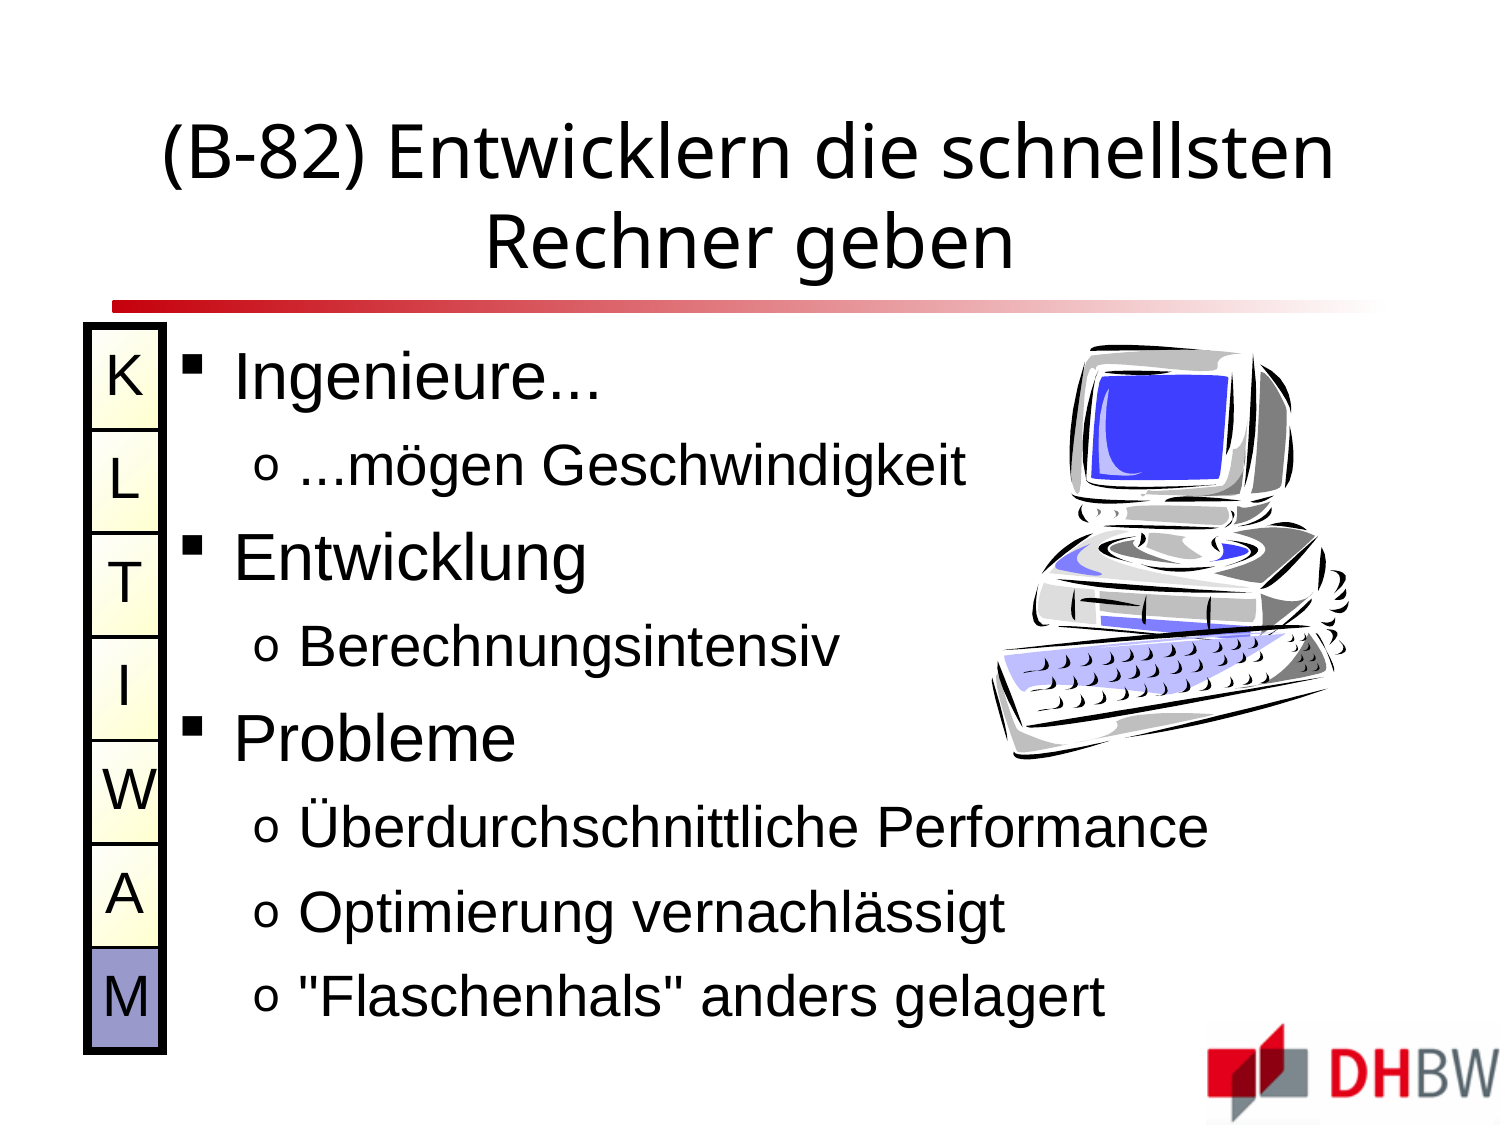

# (B-82) Entwicklern die schnellsten Rechner geben
Ingenieure...
...mögen Geschwindigkeit
Entwicklung
Berechnungsintensiv
Probleme
Überdurchschnittliche Performance
Optimierung vernachlässigt
"Flaschenhals" anders gelagert
| K |
| --- |
| L |
| T |
| I |
| W |
| A |
| M |